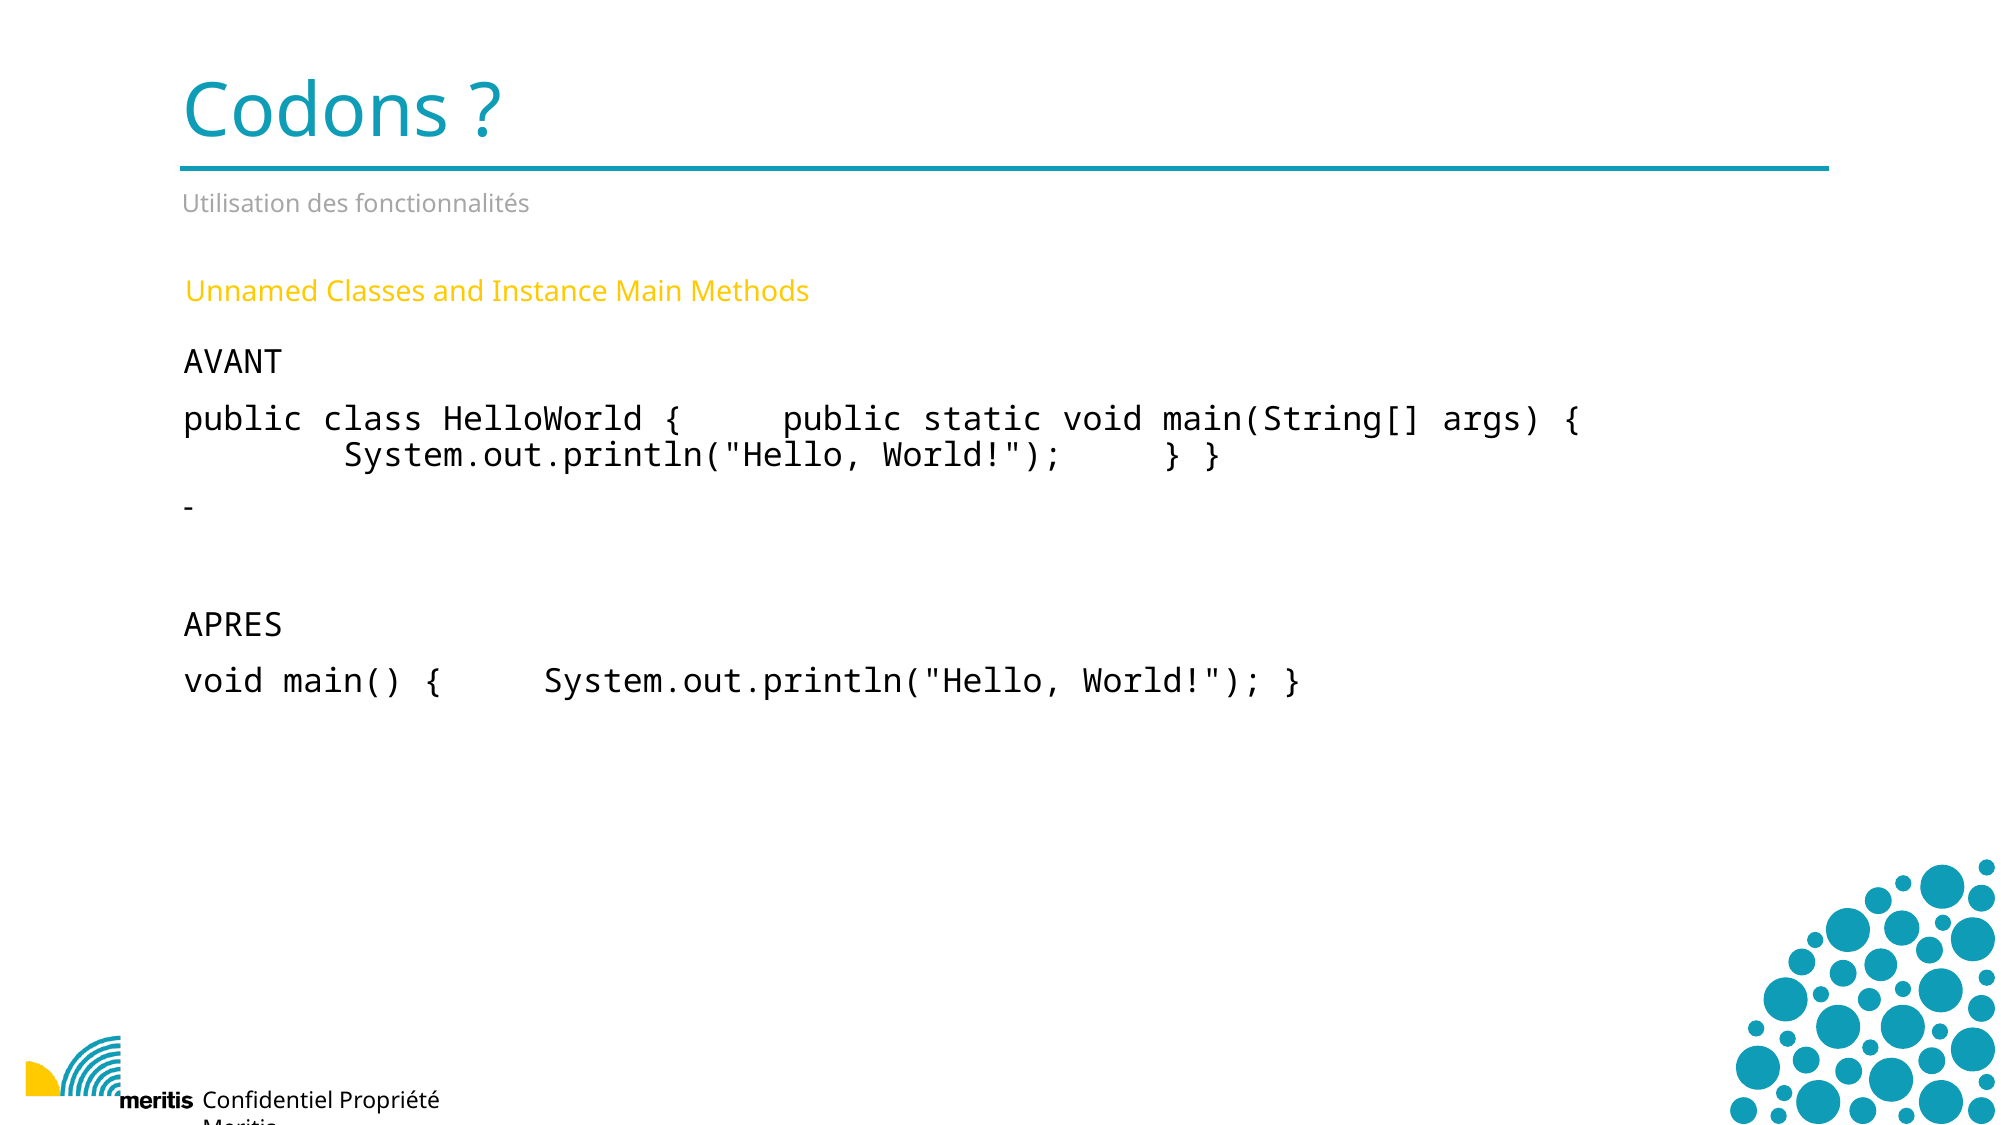

# Codons ?
Utilisation des fonctionnalités
Unnamed Classes and Instance Main Methods
AVANT
public class HelloWorld {     public static void main(String[] args) {         System.out.println("Hello, World!");     } }
APRES
void main() {     System.out.println("Hello, World!"); }